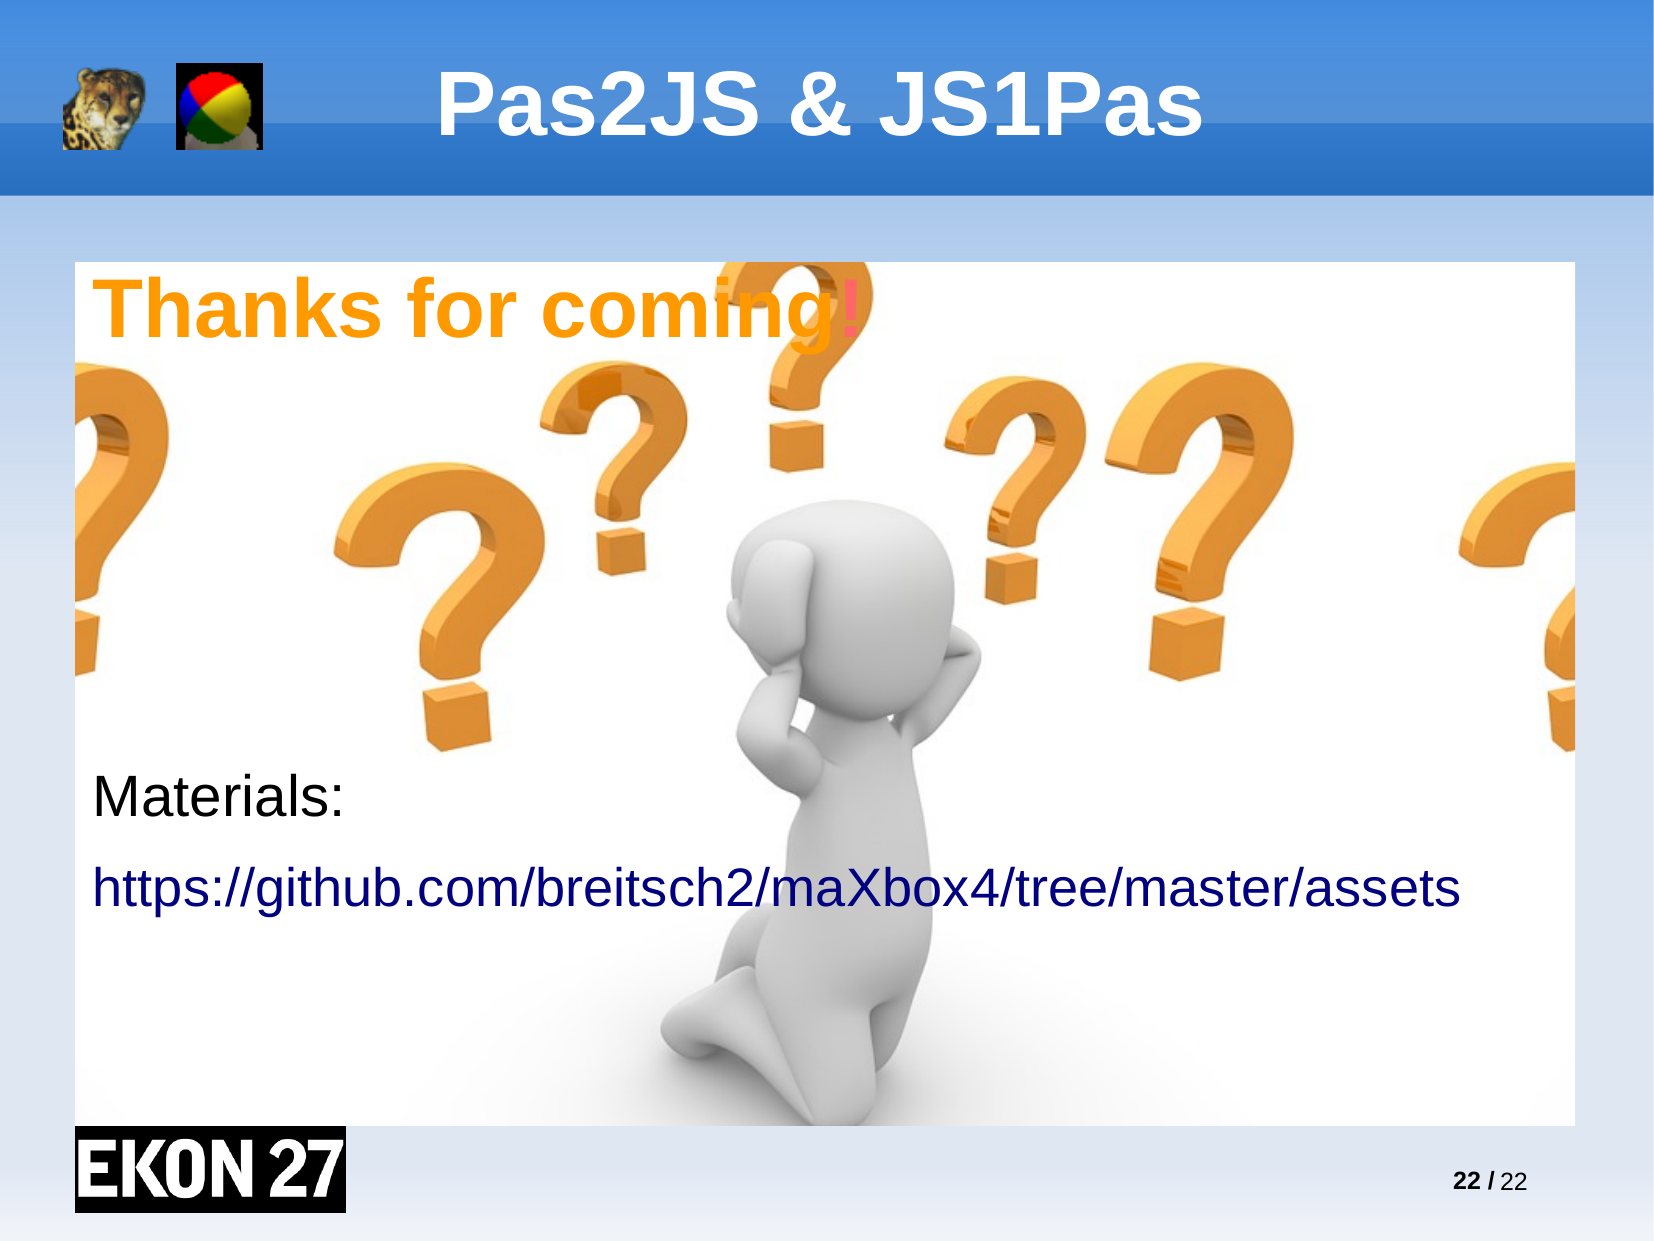

# Pas2JS & JS1Pas
Thanks for coming!
Materials:
https://github.com/breitsch2/maXbox4/tree/master/assets
22